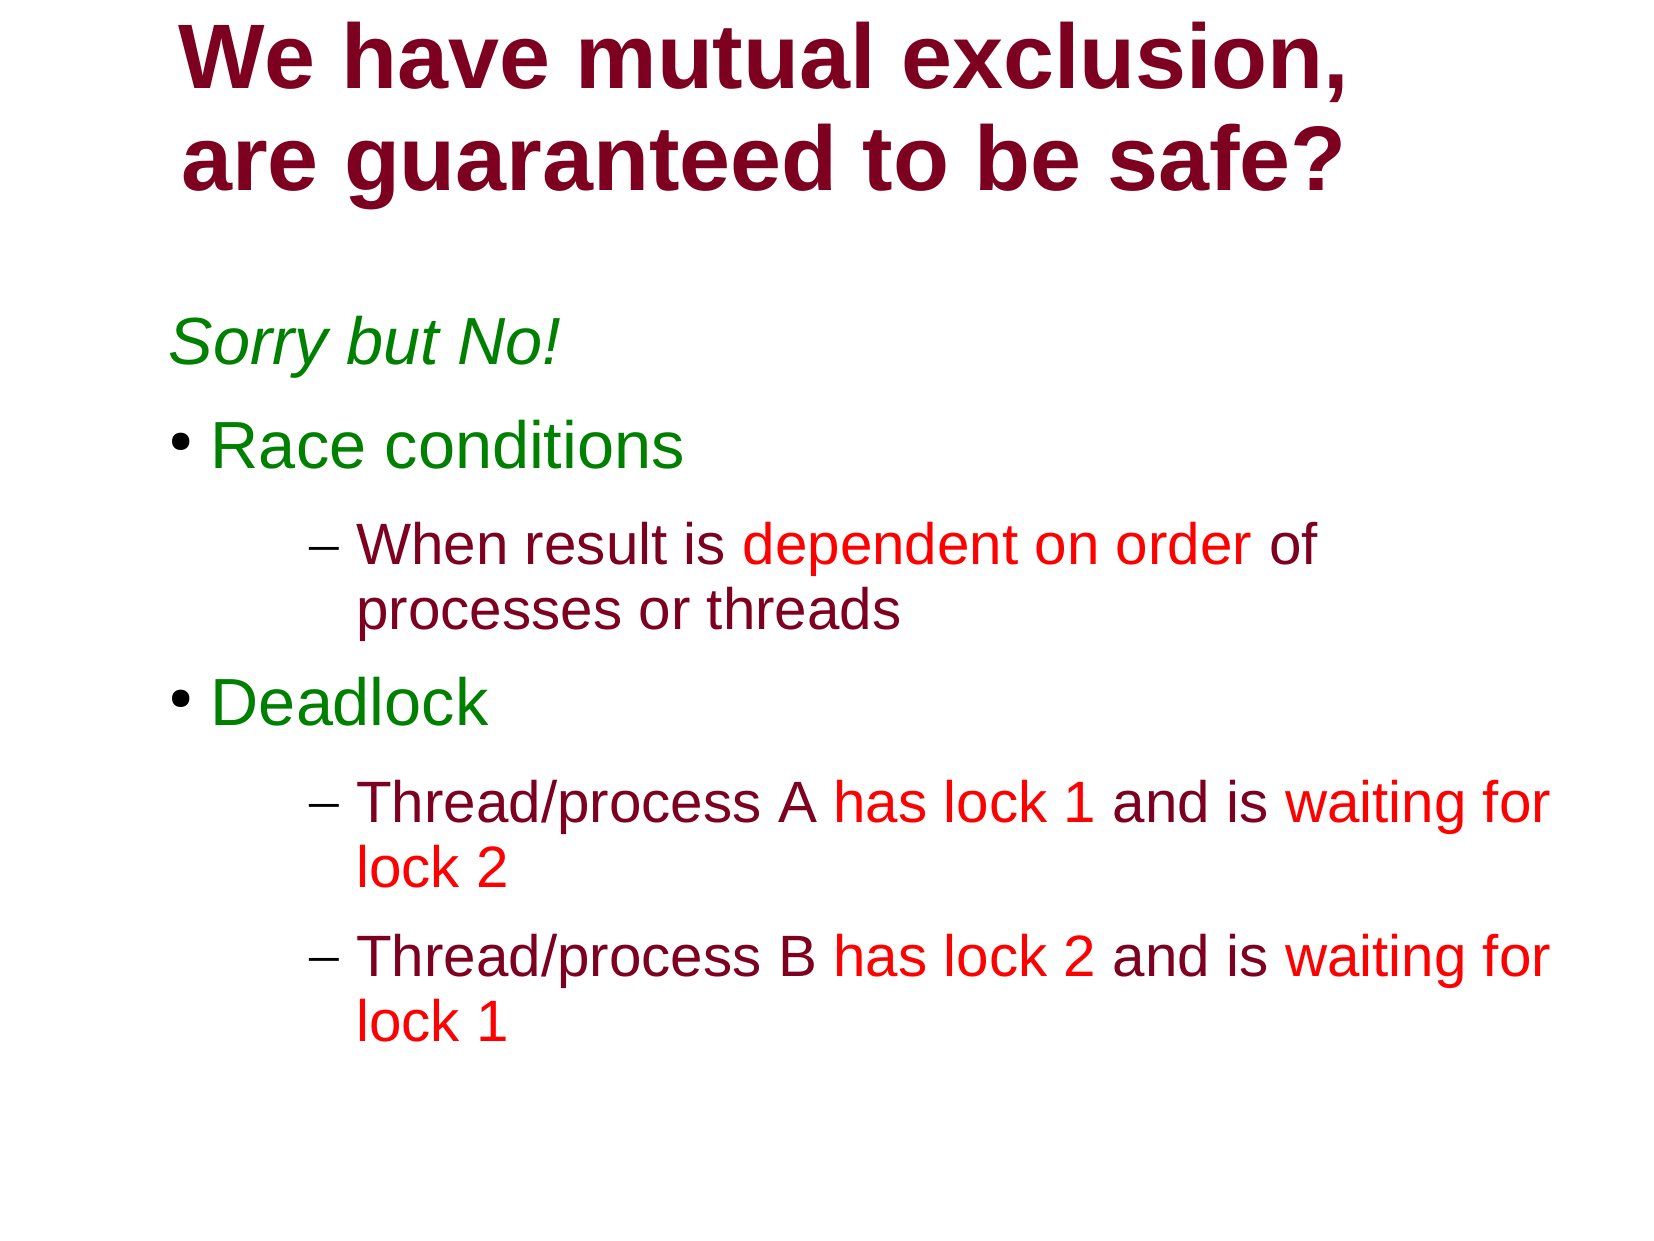

# We have mutual exclusion, are guaranteed to be safe?
Sorry but No!
 Race conditions
When result is dependent on order of processes or threads
 Deadlock
Thread/process A has lock 1 and is waiting for lock 2
Thread/process B has lock 2 and is waiting for lock 1